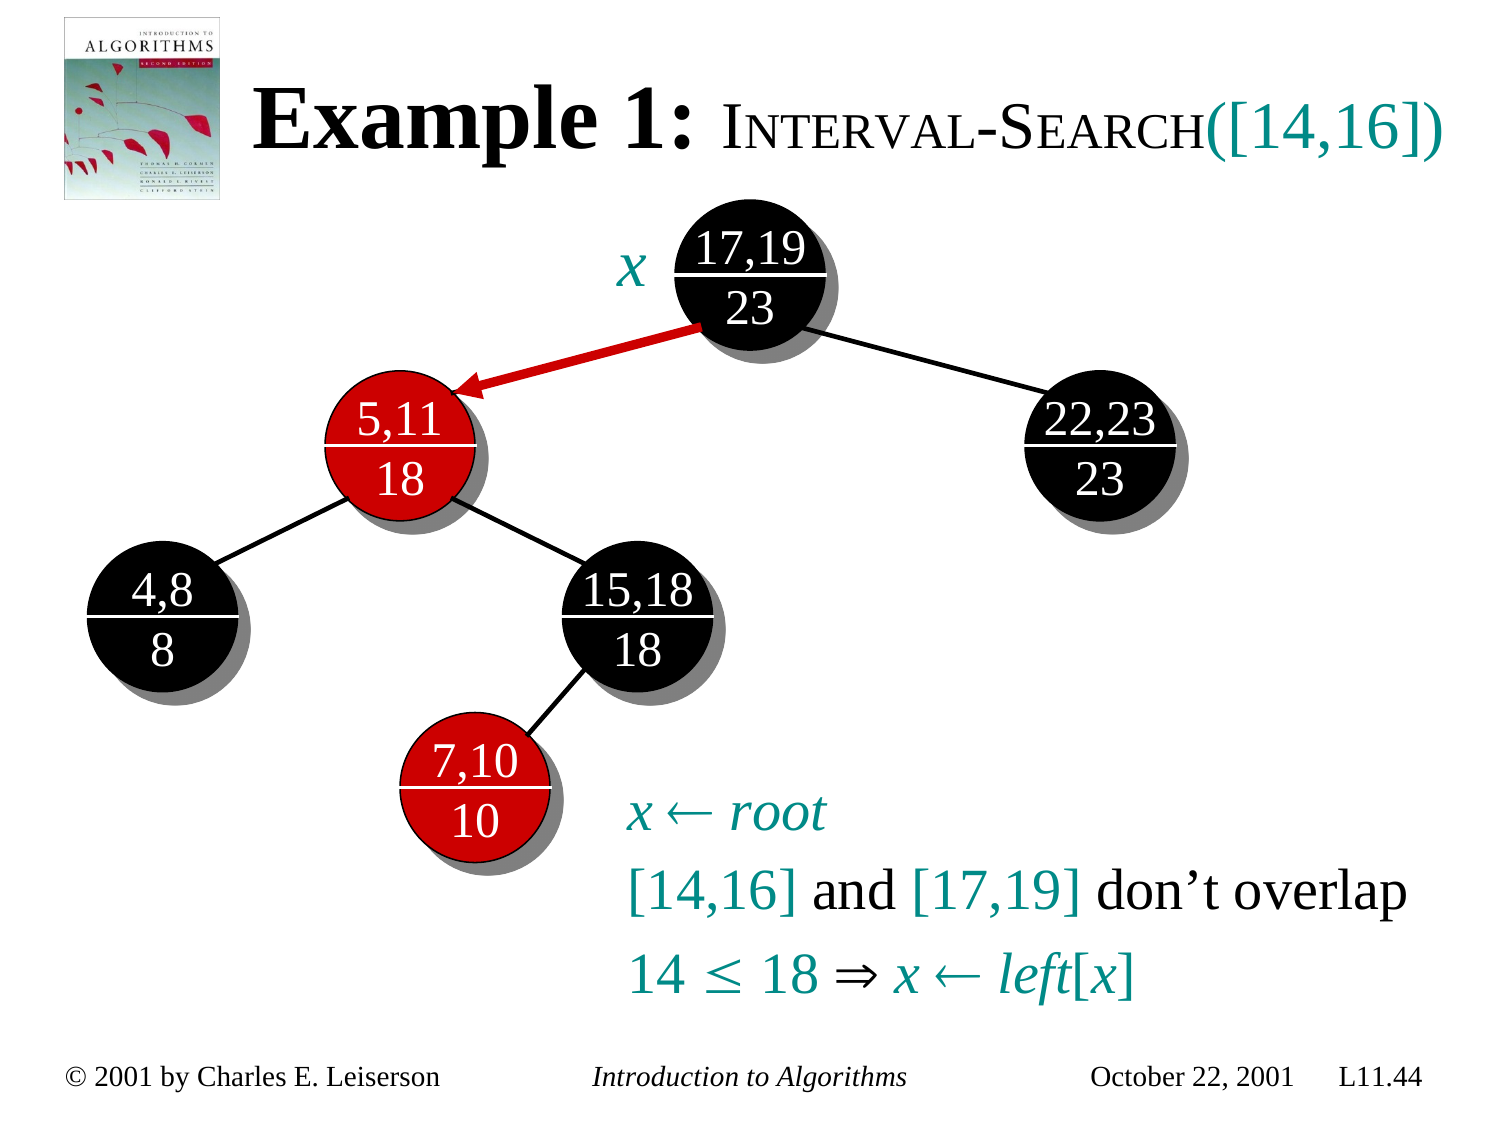

# Example 1: INTERVAL-SEARCH([14,16])
17,19
23
x
x  root
[14,16] and [17,19] don’t overlap
5,11
18
22,23
23
4,8
8
15,18
18
7,10
10
14  18  x  left[x]
Introduction to Algorithms
October 22, 2001 L11.